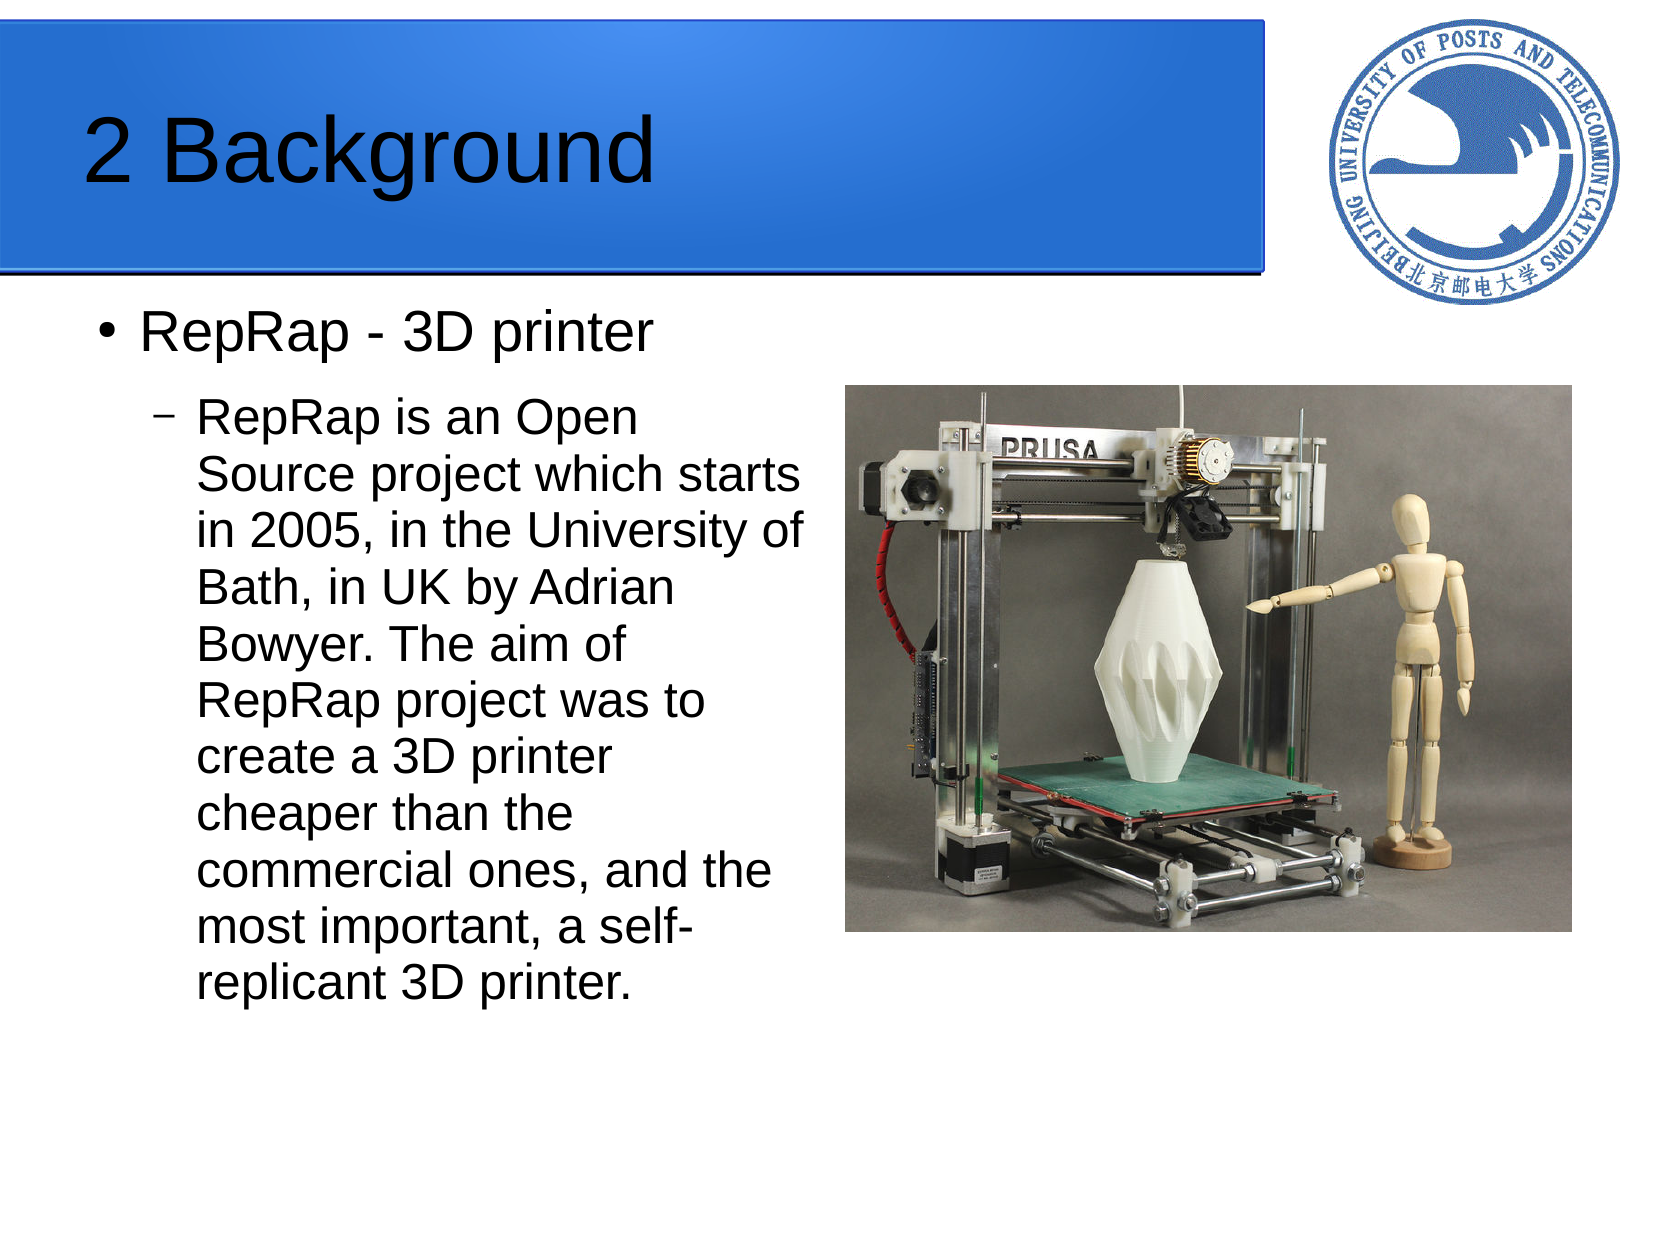

# 2 Background
RepRap - 3D printer
RepRap is an Open Source project which starts in 2005, in the University of Bath, in UK by Adrian Bowyer. The aim of RepRap project was to create a 3D printer cheaper than the commercial ones, and the most important, a self-replicant 3D printer.